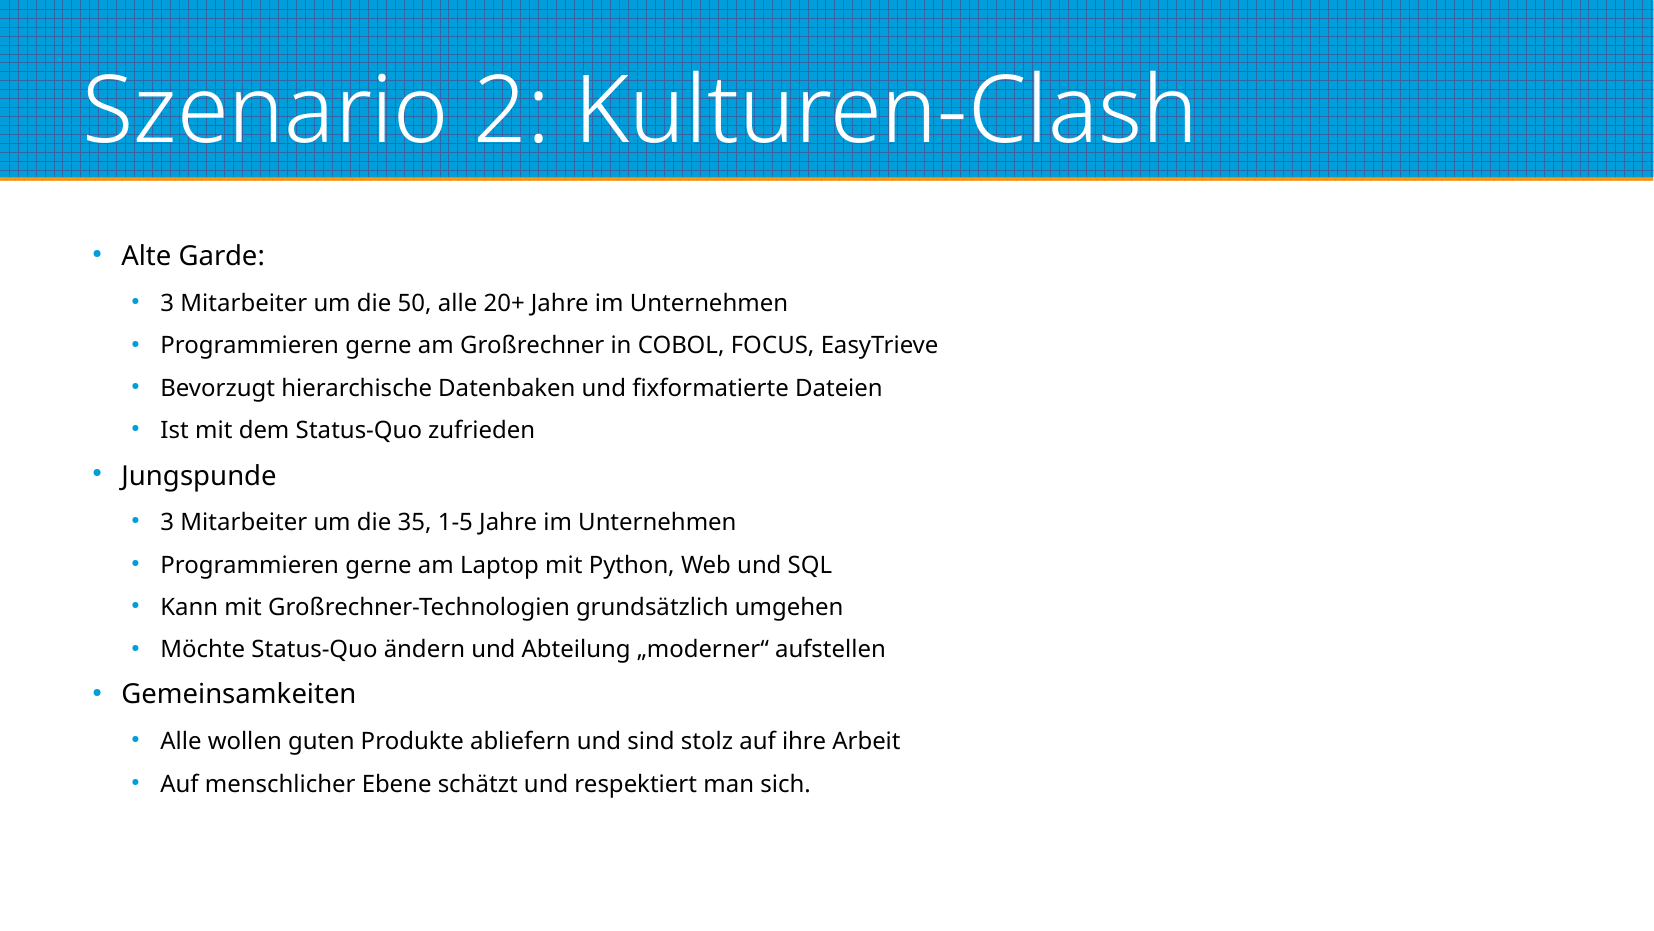

# Szenario 2: Kulturen-Clash
Alte Garde:
3 Mitarbeiter um die 50, alle 20+ Jahre im Unternehmen
Programmieren gerne am Großrechner in COBOL, FOCUS, EasyTrieve
Bevorzugt hierarchische Datenbaken und fixformatierte Dateien
Ist mit dem Status-Quo zufrieden
Jungspunde
3 Mitarbeiter um die 35, 1-5 Jahre im Unternehmen
Programmieren gerne am Laptop mit Python, Web und SQL
Kann mit Großrechner-Technologien grundsätzlich umgehen
Möchte Status-Quo ändern und Abteilung „moderner“ aufstellen
Gemeinsamkeiten
Alle wollen guten Produkte abliefern und sind stolz auf ihre Arbeit
Auf menschlicher Ebene schätzt und respektiert man sich.